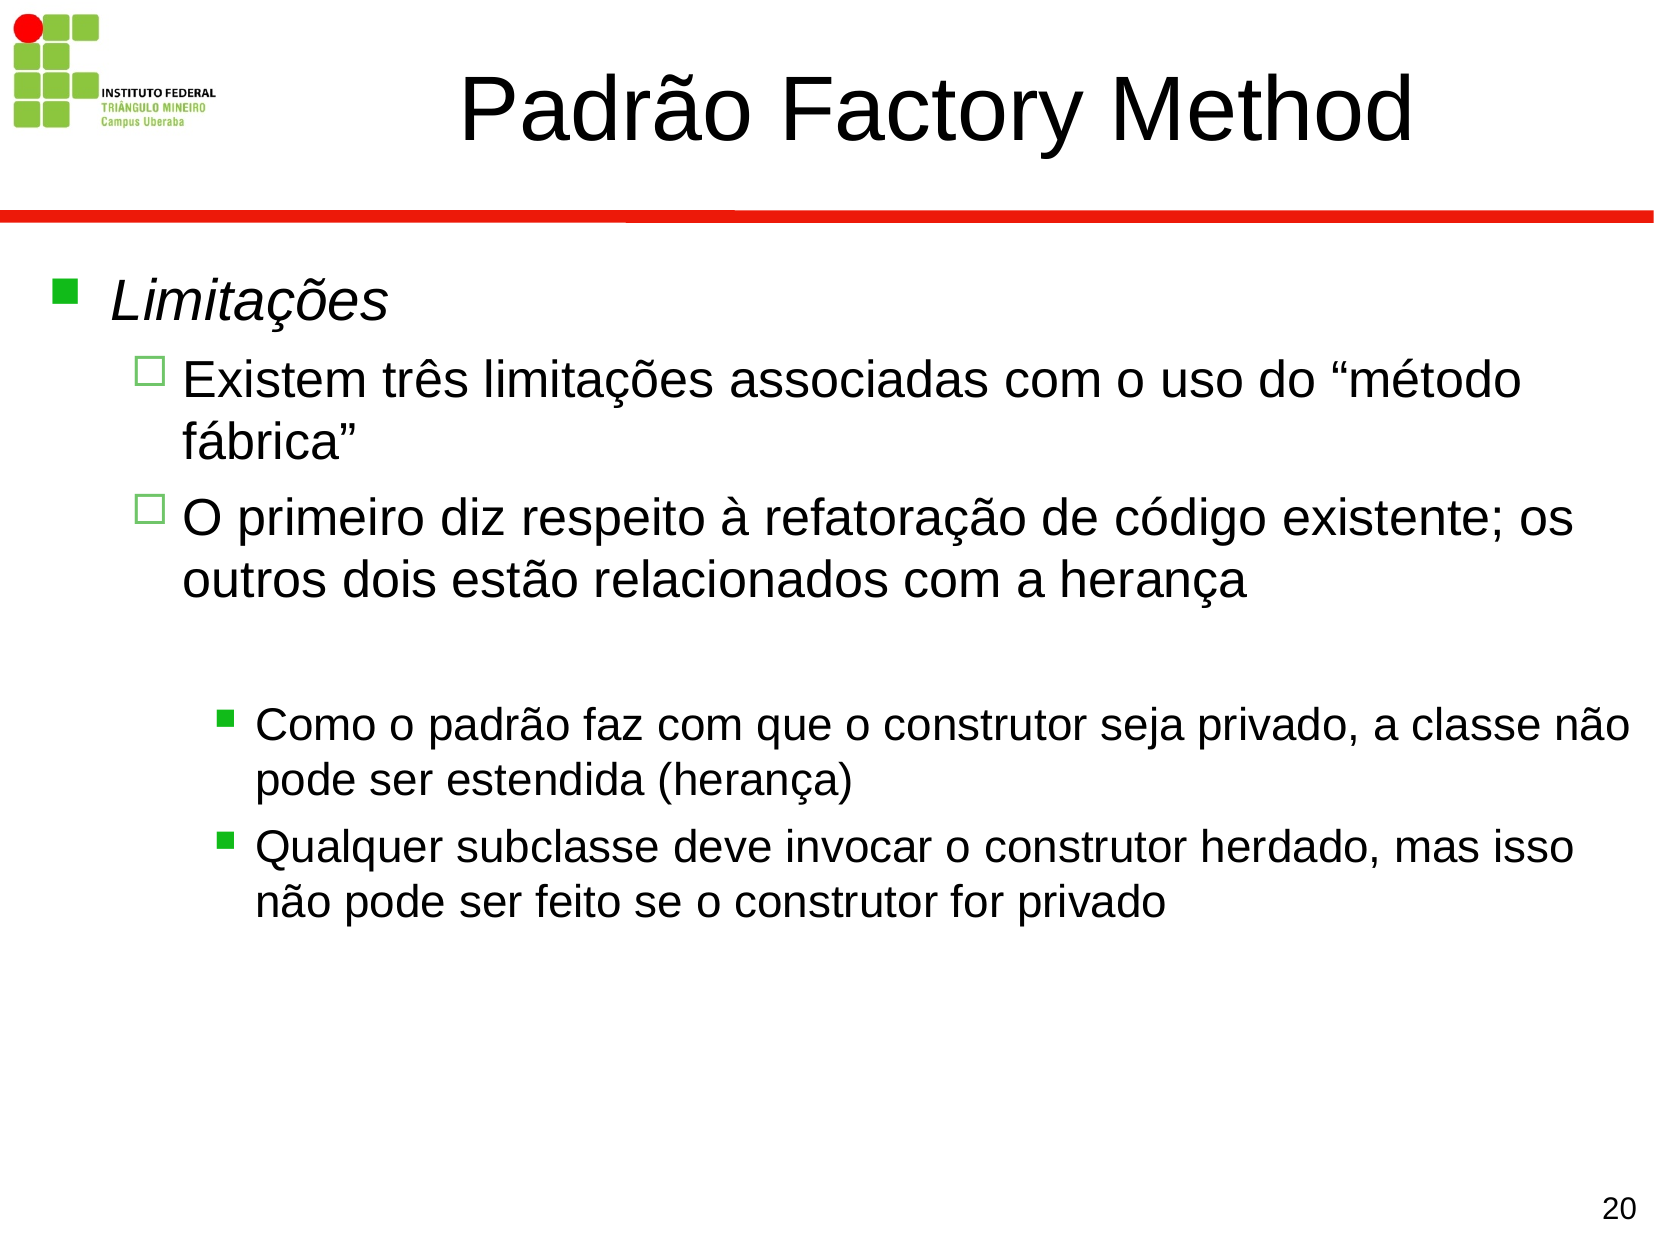

Padrão Factory Method
Limitações
Existem três limitações associadas com o uso do “método fábrica”
O primeiro diz respeito à refatoração de código existente; os outros dois estão relacionados com a herança
Como o padrão faz com que o construtor seja privado, a classe não pode ser estendida (herança)
Qualquer subclasse deve invocar o construtor herdado, mas isso não pode ser feito se o construtor for privado